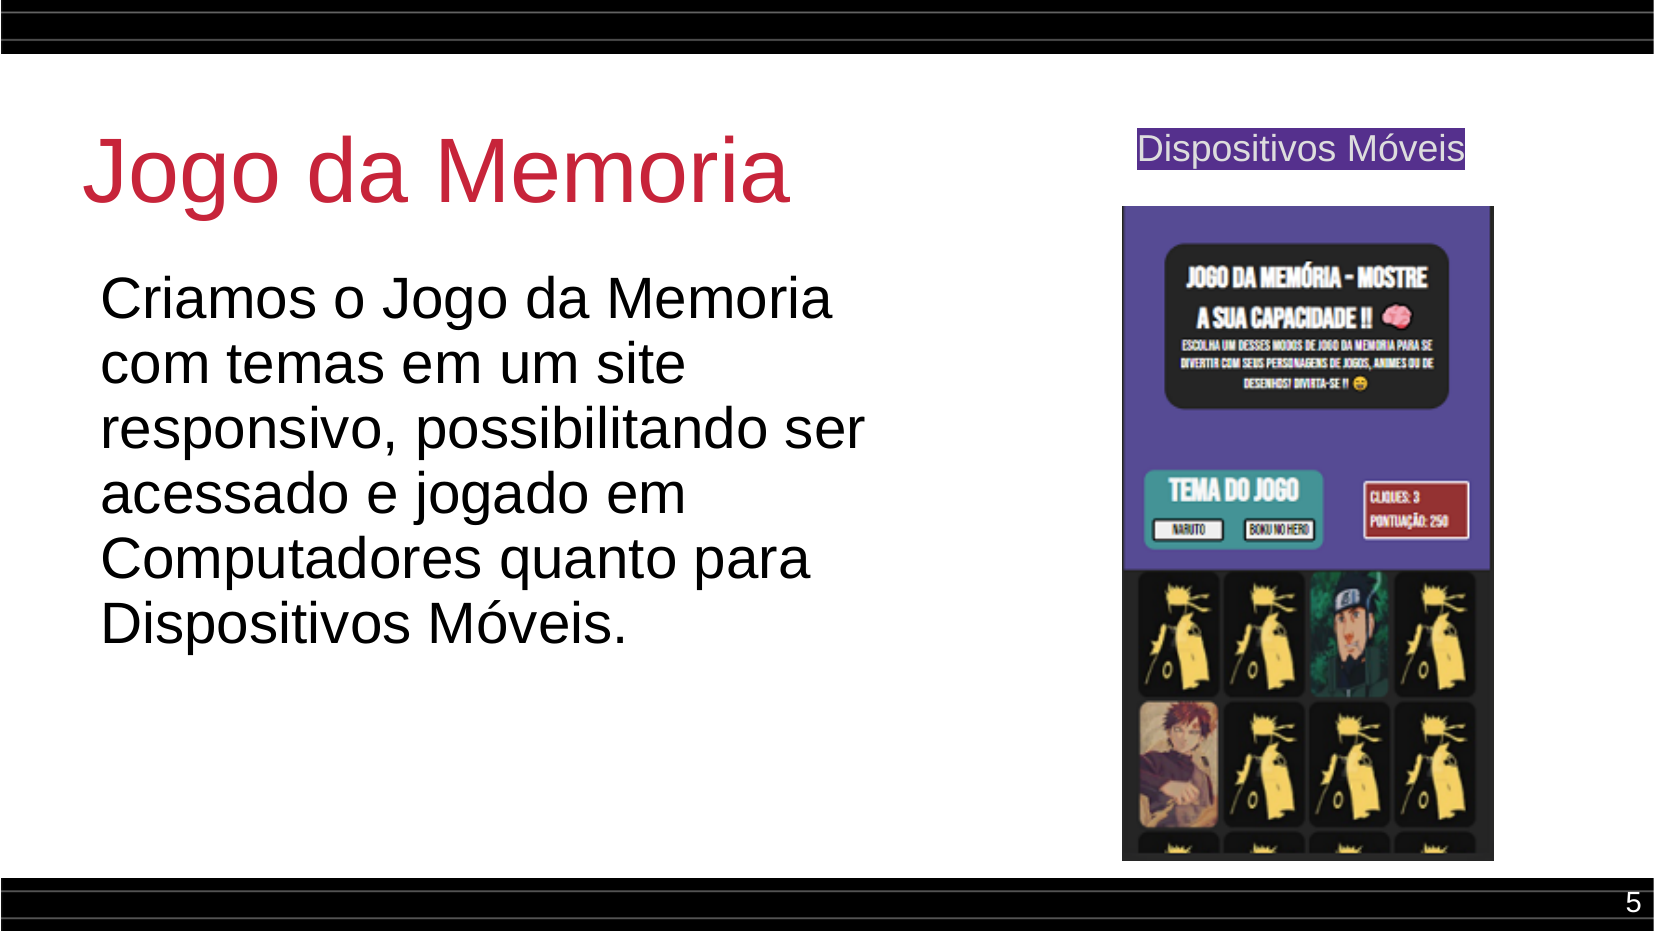

# Jogo da Memoria
Dispositivos Móveis
Criamos o Jogo da Memoria com temas em um site responsivo, possibilitando ser acessado e jogado em Computadores quanto para Dispositivos Móveis.